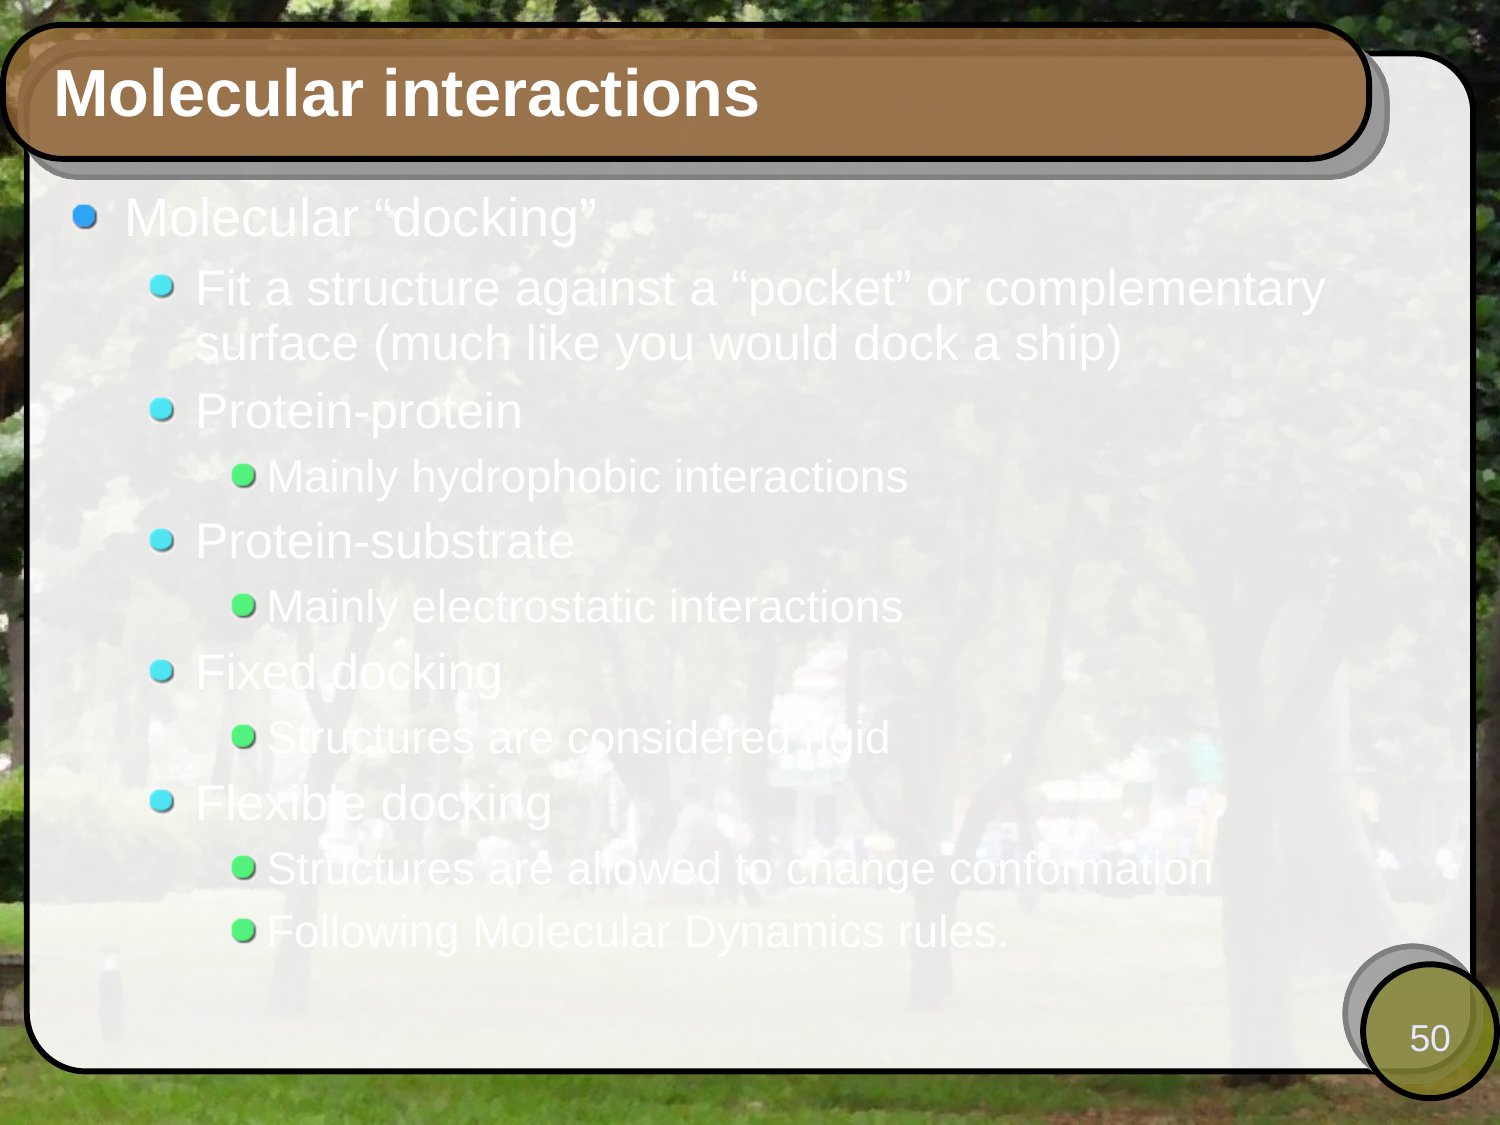

# Molecular interactions
Molecular “docking”
Fit a structure against a “pocket” or complementary surface (much like you would dock a ship)
Protein-protein
Mainly hydrophobic interactions
Protein-substrate
Mainly electrostatic interactions
Fixed docking
Structures are considered rigid
Flexible docking
Structures are allowed to change conformation
Following Molecular Dynamics rules.
50